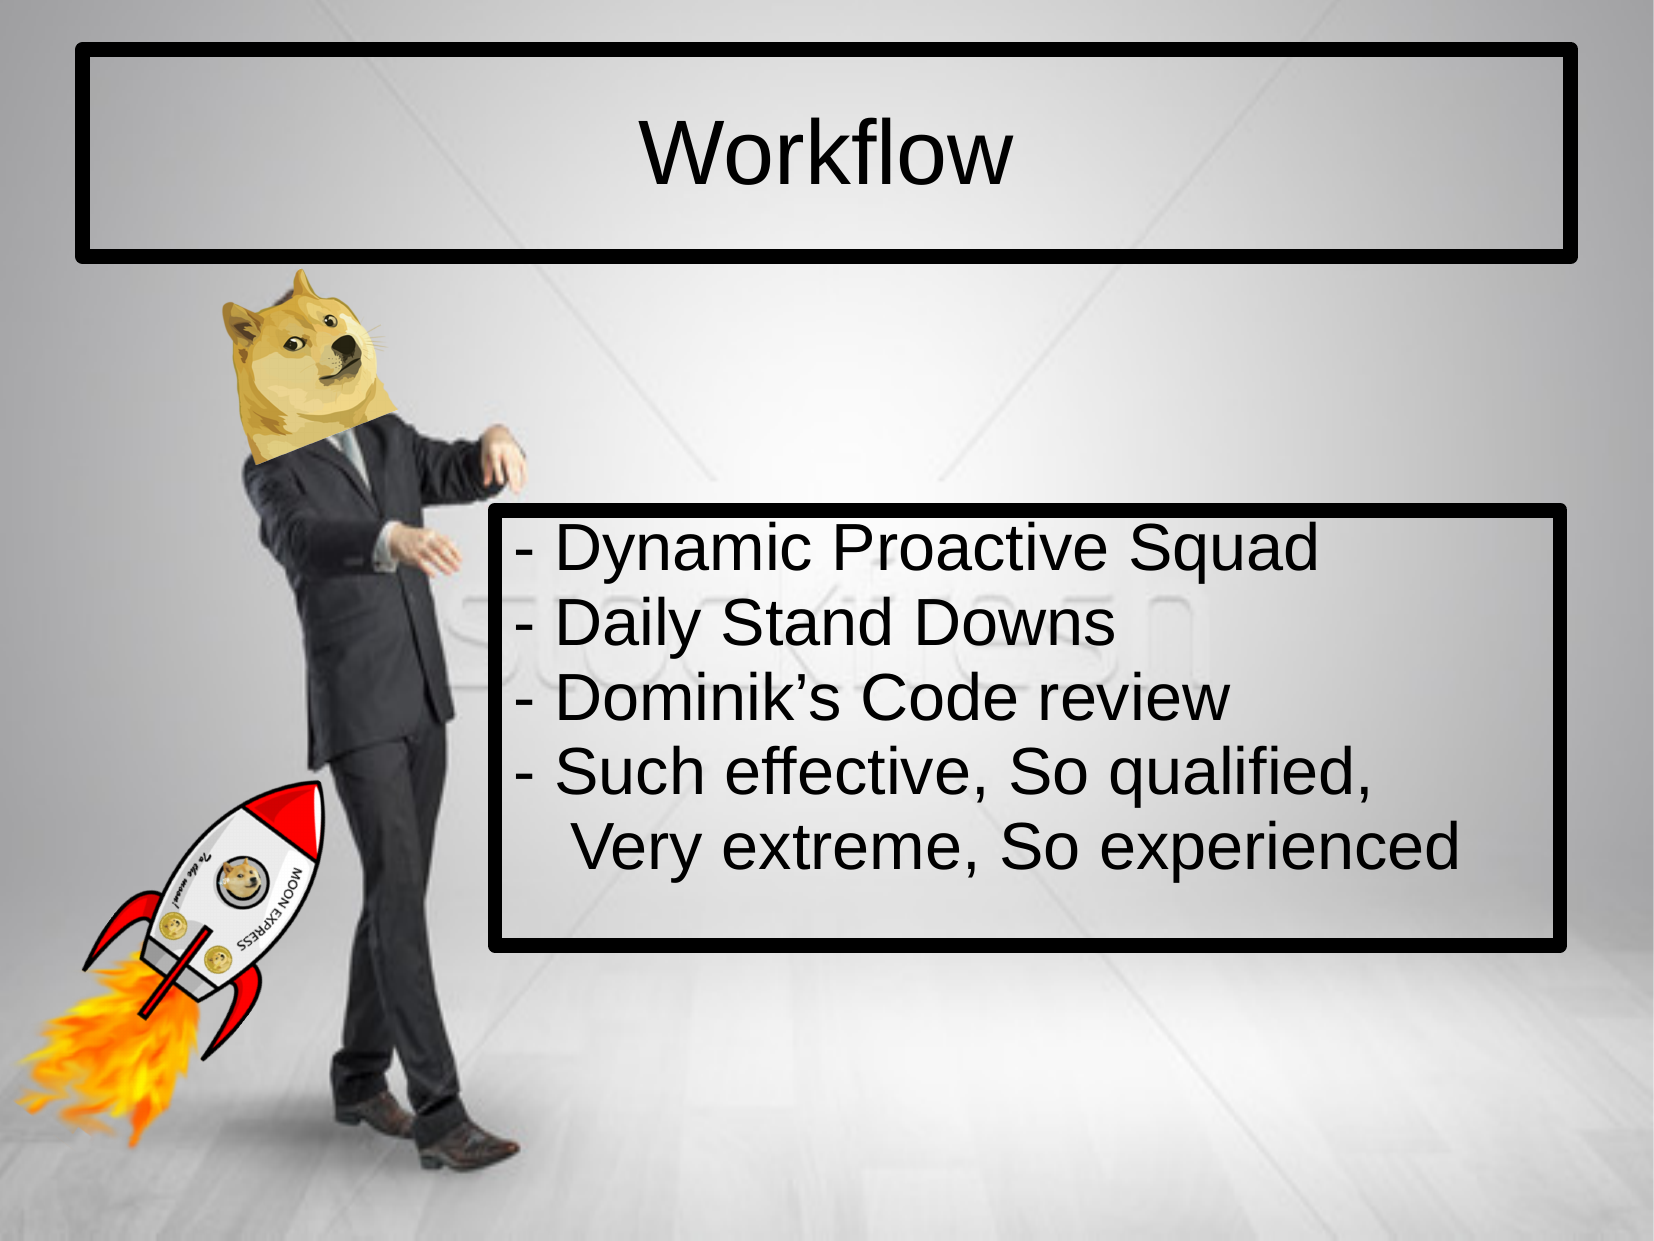

# Workflow
 - Dynamic Proactive Squad
 - Daily Stand Downs
 - Dominik’s Code review
 - Such effective, So qualified, 		Very extreme, So experienced